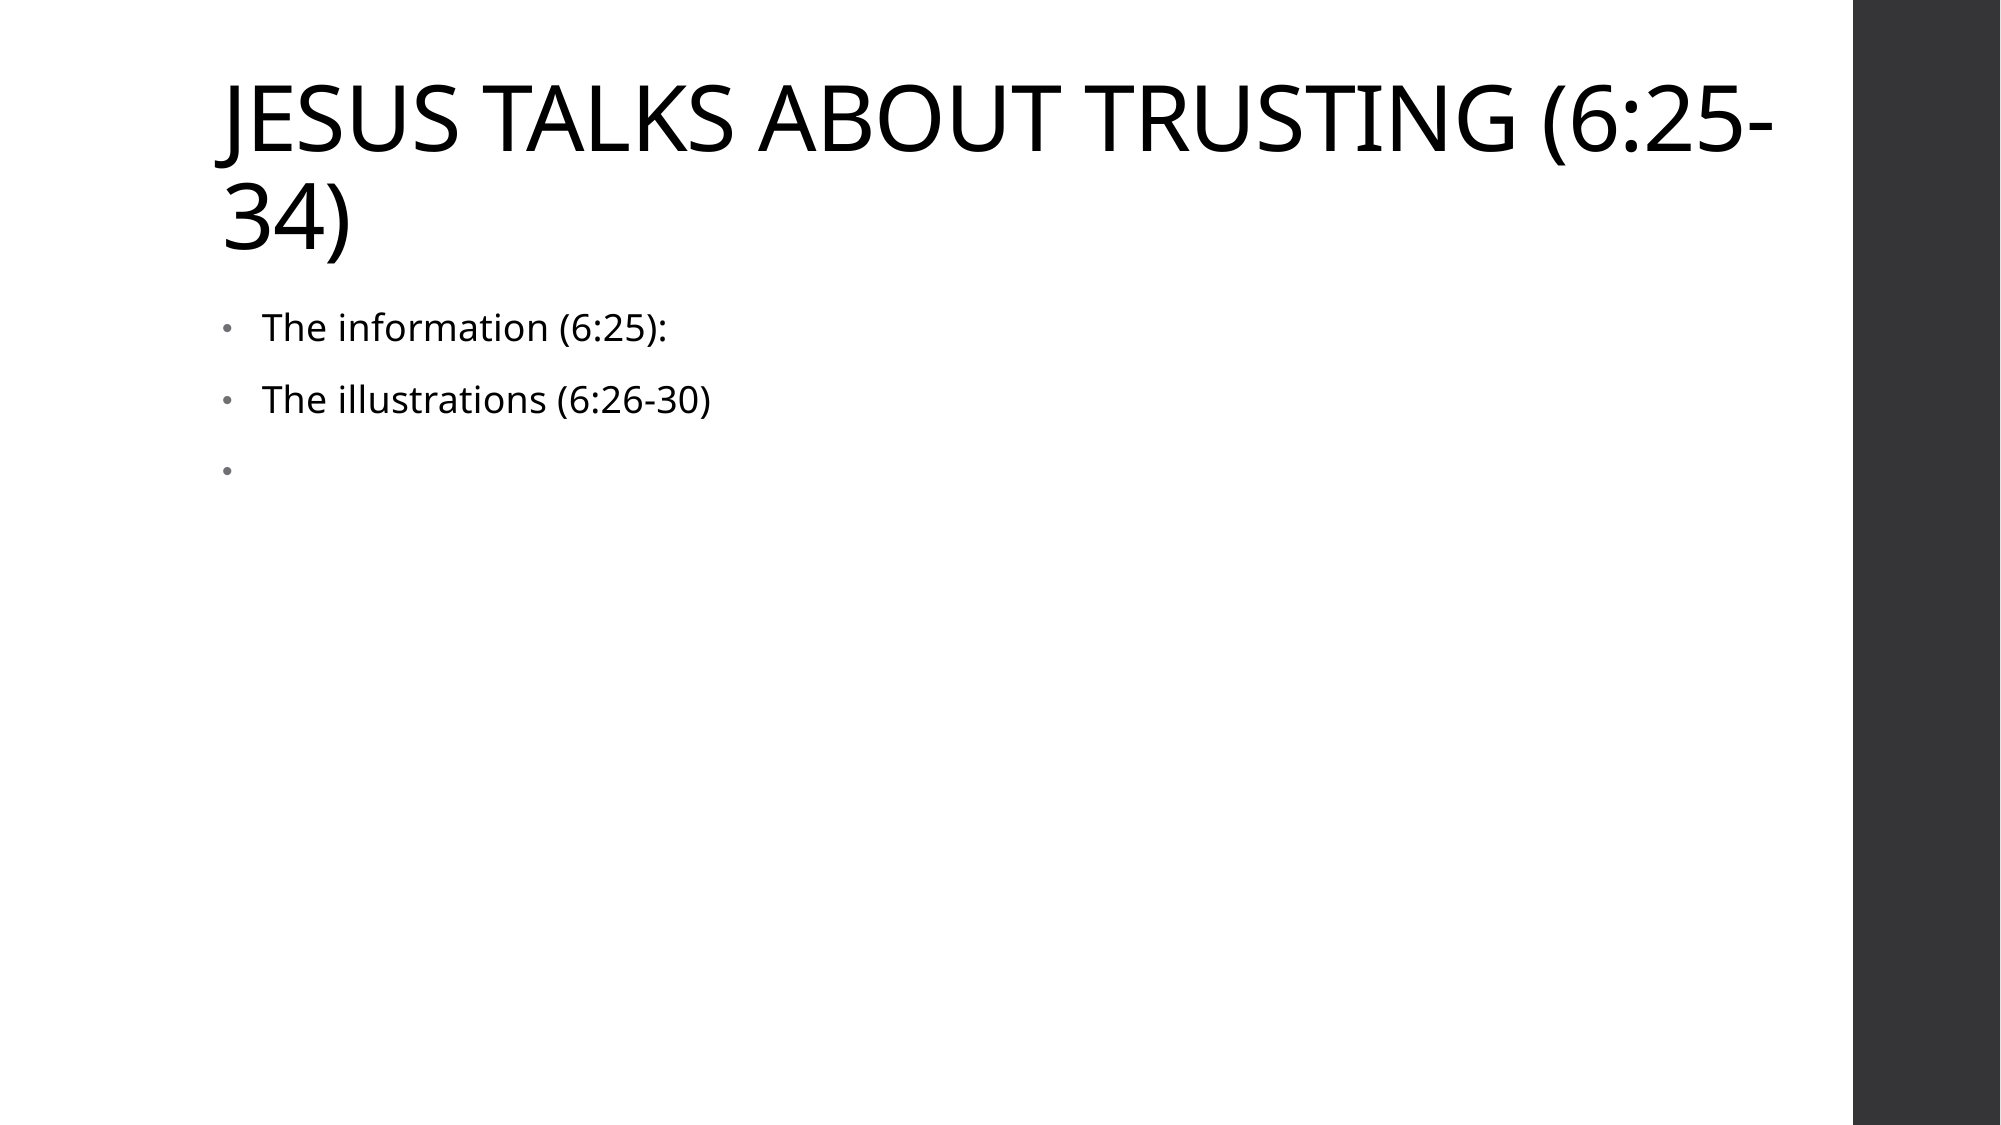

# JESUS TALKS ABOUT TRUSTING (6:25-34)
 The information (6:25):
 The illustrations (6:26-30)